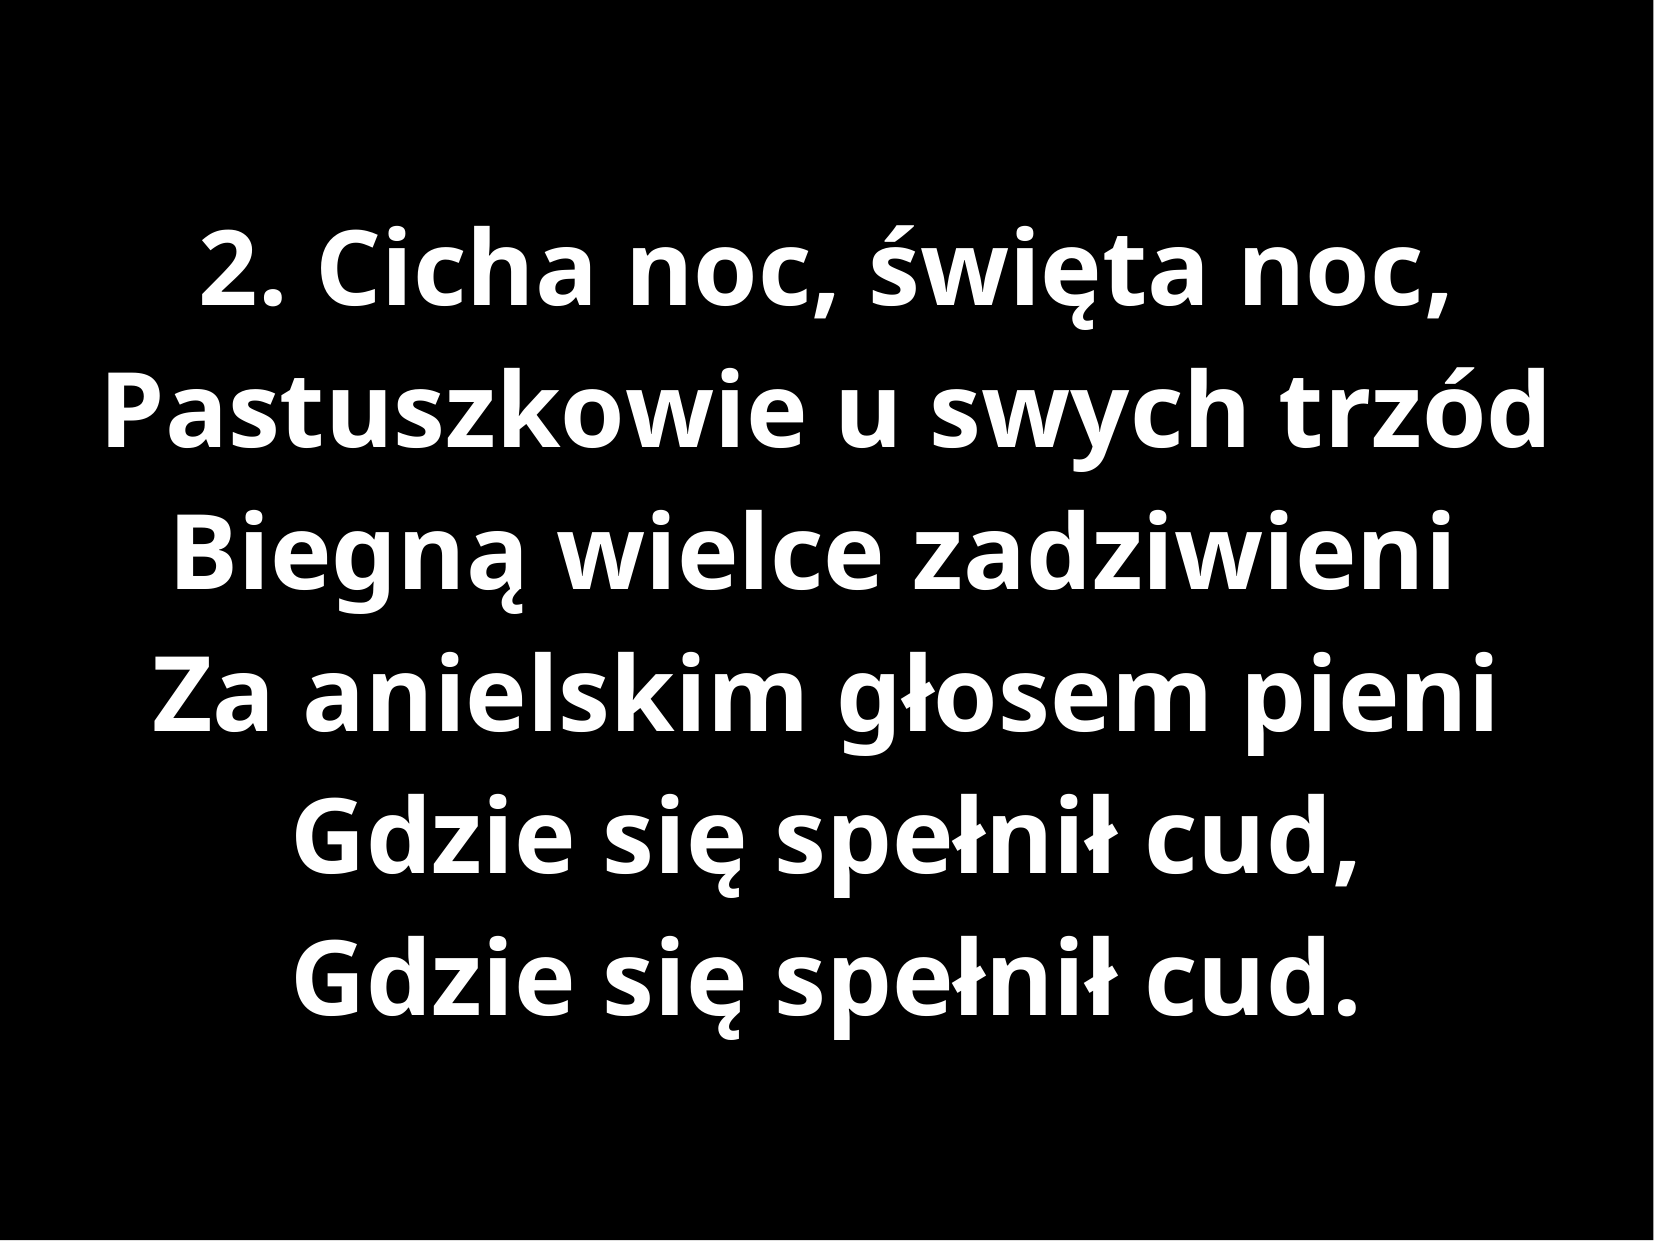

# 2. Cicha noc, święta noc, Pastuszkowie u swych trzód Biegną wielce zadziwieni Za anielskim głosem pieni Gdzie się spełnił cud, Gdzie się spełnił cud.